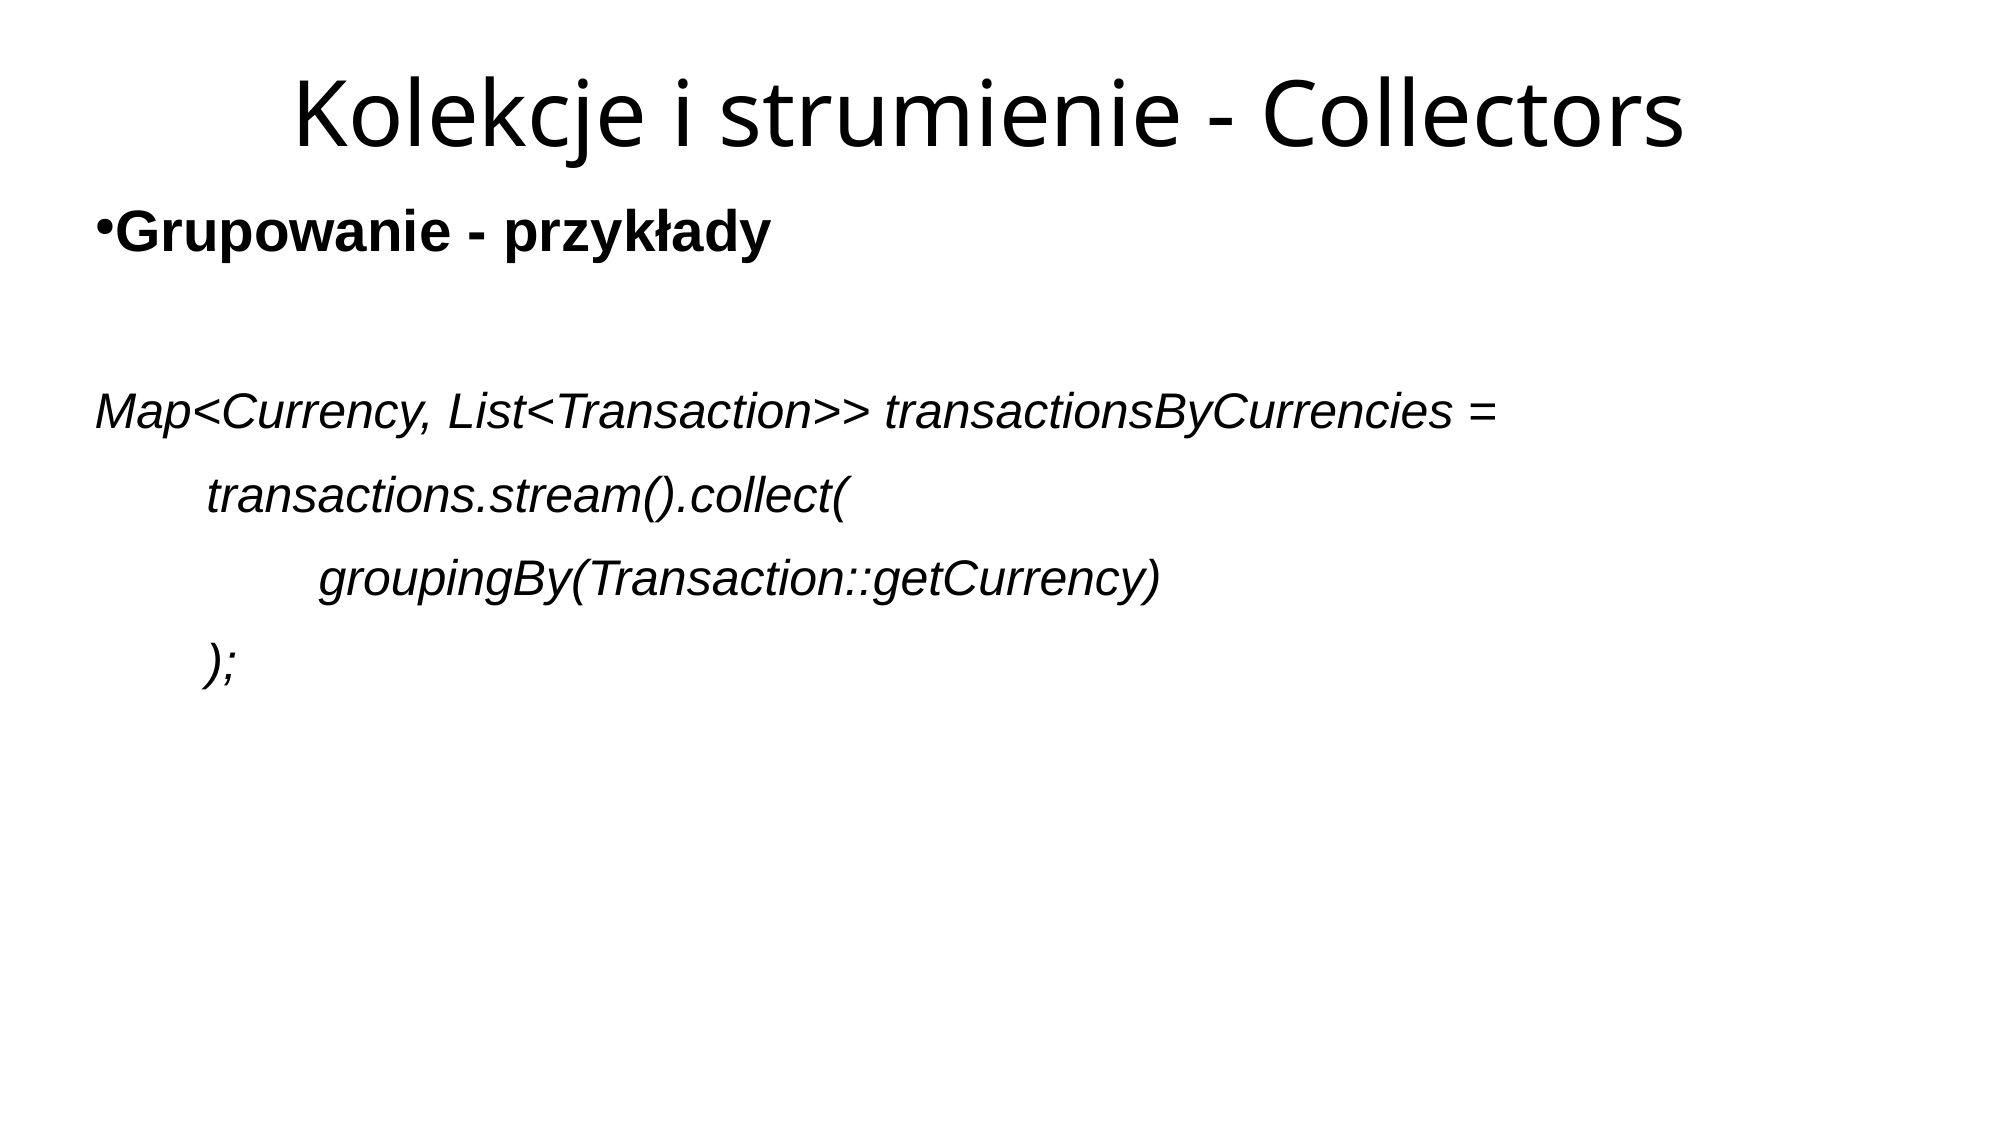

# Kolekcje i strumienie - Collectors
Grupowanie - przykłady
Map<Currency, List<Transaction>> transactionsByCurrencies =
 transactions.stream().collect(
 groupingBy(Transaction::getCurrency)
 );